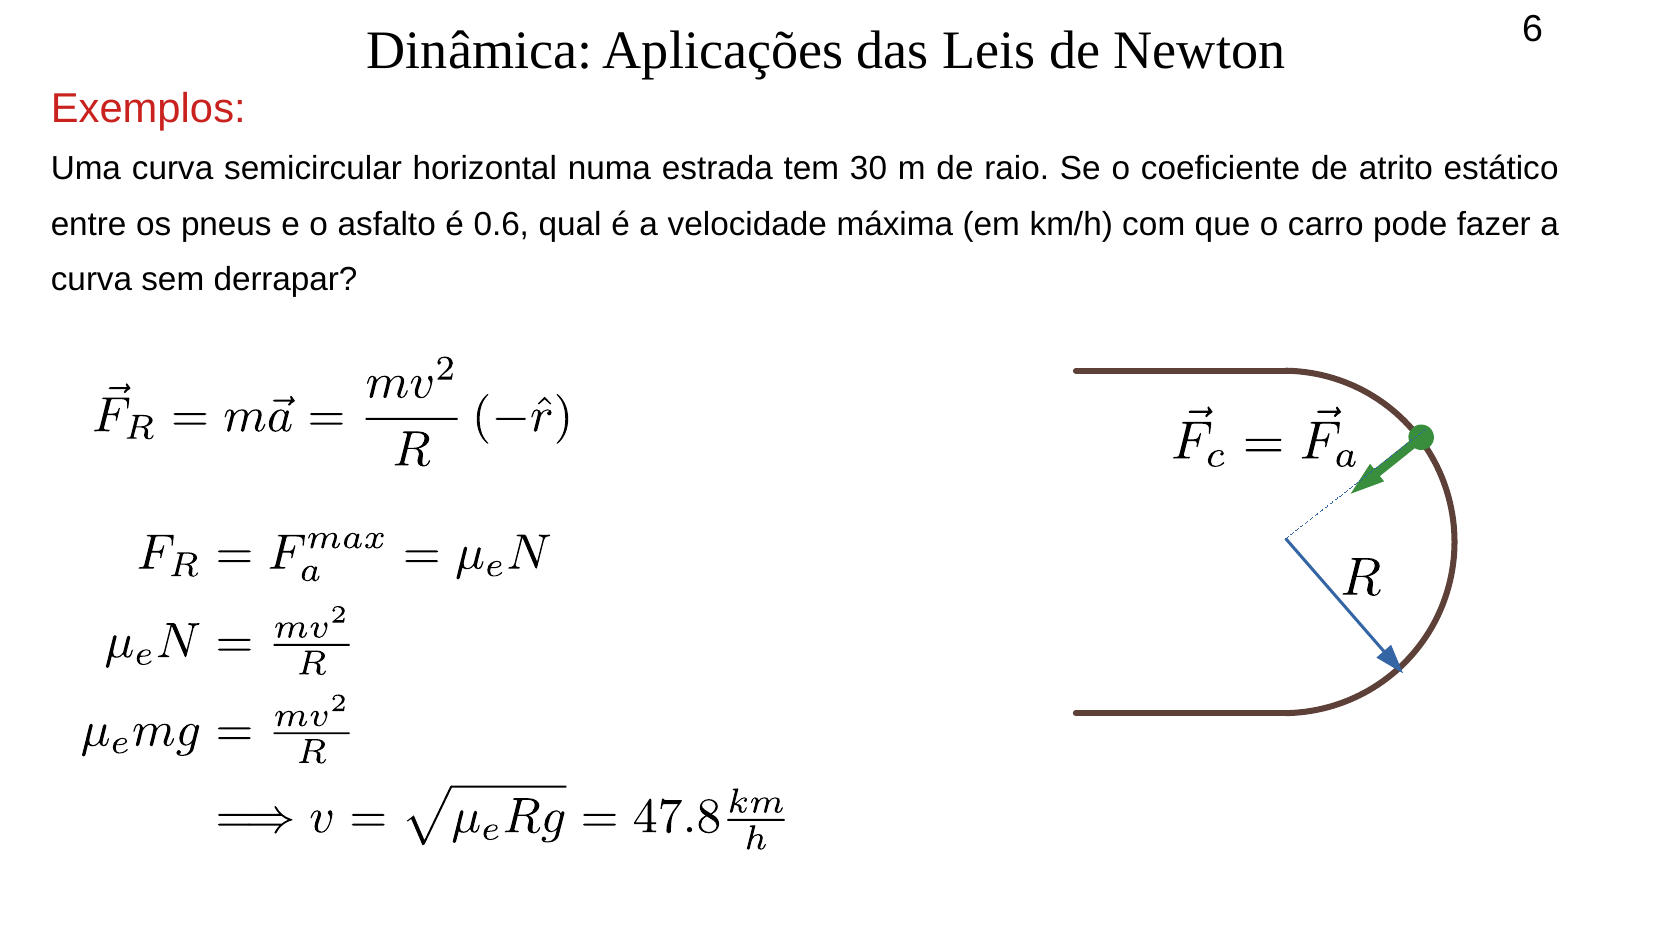

Dinâmica: Aplicações das Leis de Newton
Exemplos:
Uma curva semicircular horizontal numa estrada tem 30 m de raio. Se o coeficiente de atrito estático entre os pneus e o asfalto é 0.6, qual é a velocidade máxima (em km/h) com que o carro pode fazer a curva sem derrapar?